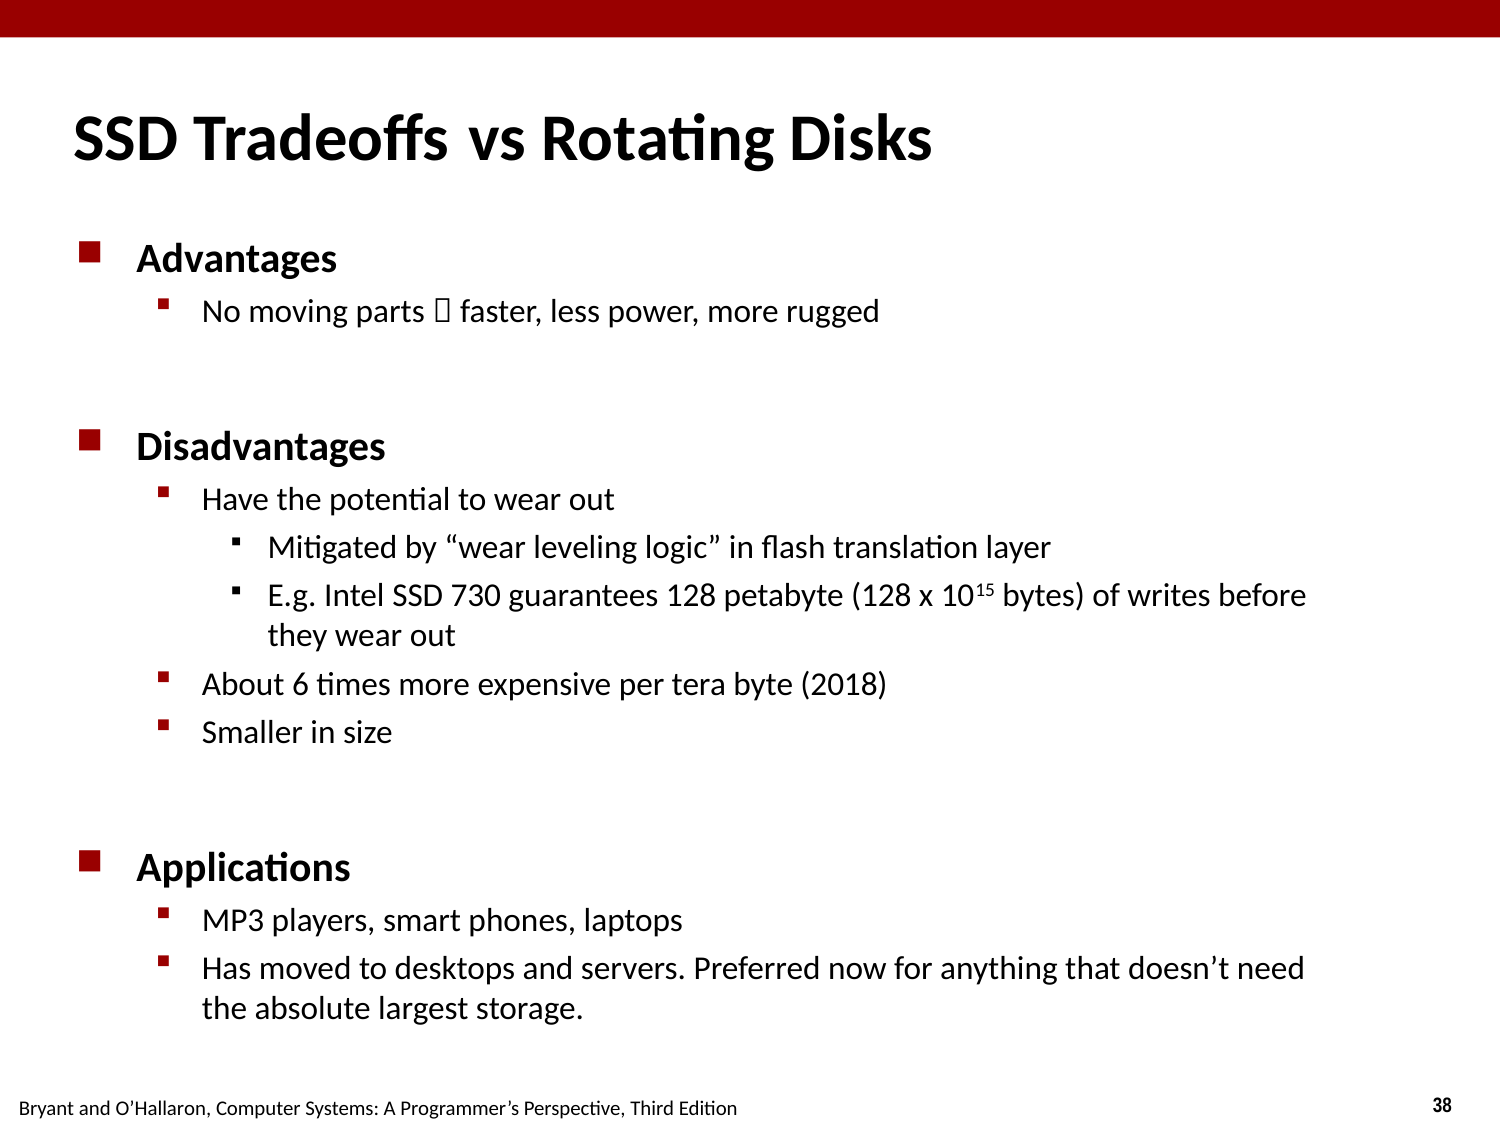

# SSD Tradeoffs	vs Rotating Disks
Advantages
No moving parts  faster, less power, more rugged
Disadvantages
Have the potential to wear out
Mitigated by “wear leveling logic” in flash translation layer
E.g. Intel SSD 730 guarantees 128 petabyte (128 x 1015 bytes) of writes before they wear out
About 6 times more expensive per tera byte (2018)
Smaller in size
Applications
MP3 players, smart phones, laptops
Has moved to desktops and servers. Preferred now for anything that doesn’t need the absolute largest storage.